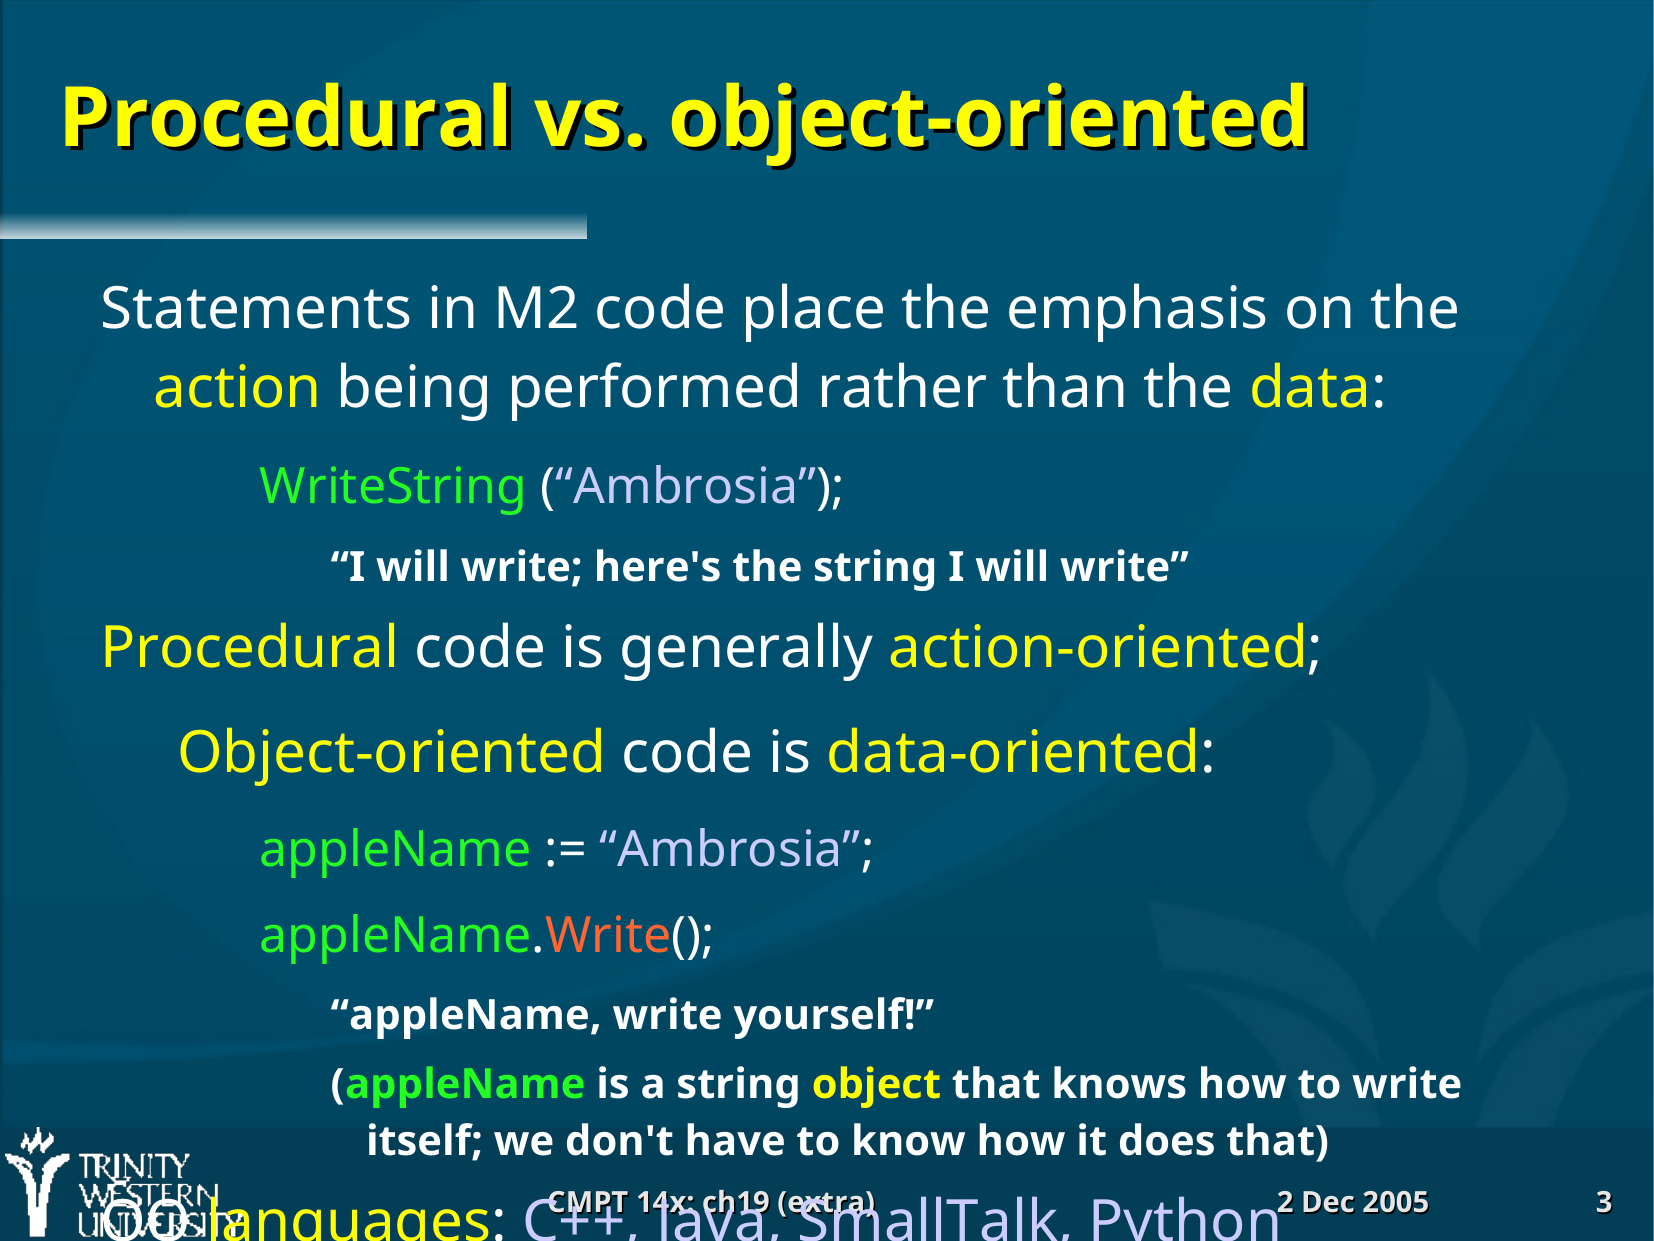

# Procedural vs. object-oriented
Statements in M2 code place the emphasis on the action being performed rather than the data:
WriteString (“Ambrosia”);
“I will write; here's the string I will write”
Procedural code is generally action-oriented;
Object-oriented code is data-oriented:
appleName := “Ambrosia”;
appleName.Write();
“appleName, write yourself!”
(appleName is a string object that knows how to write itself; we don't have to know how it does that)
OO languages: C++, Java, SmallTalk, Python
CMPT 14x: ch19 (extra)
2 Dec 2005
3